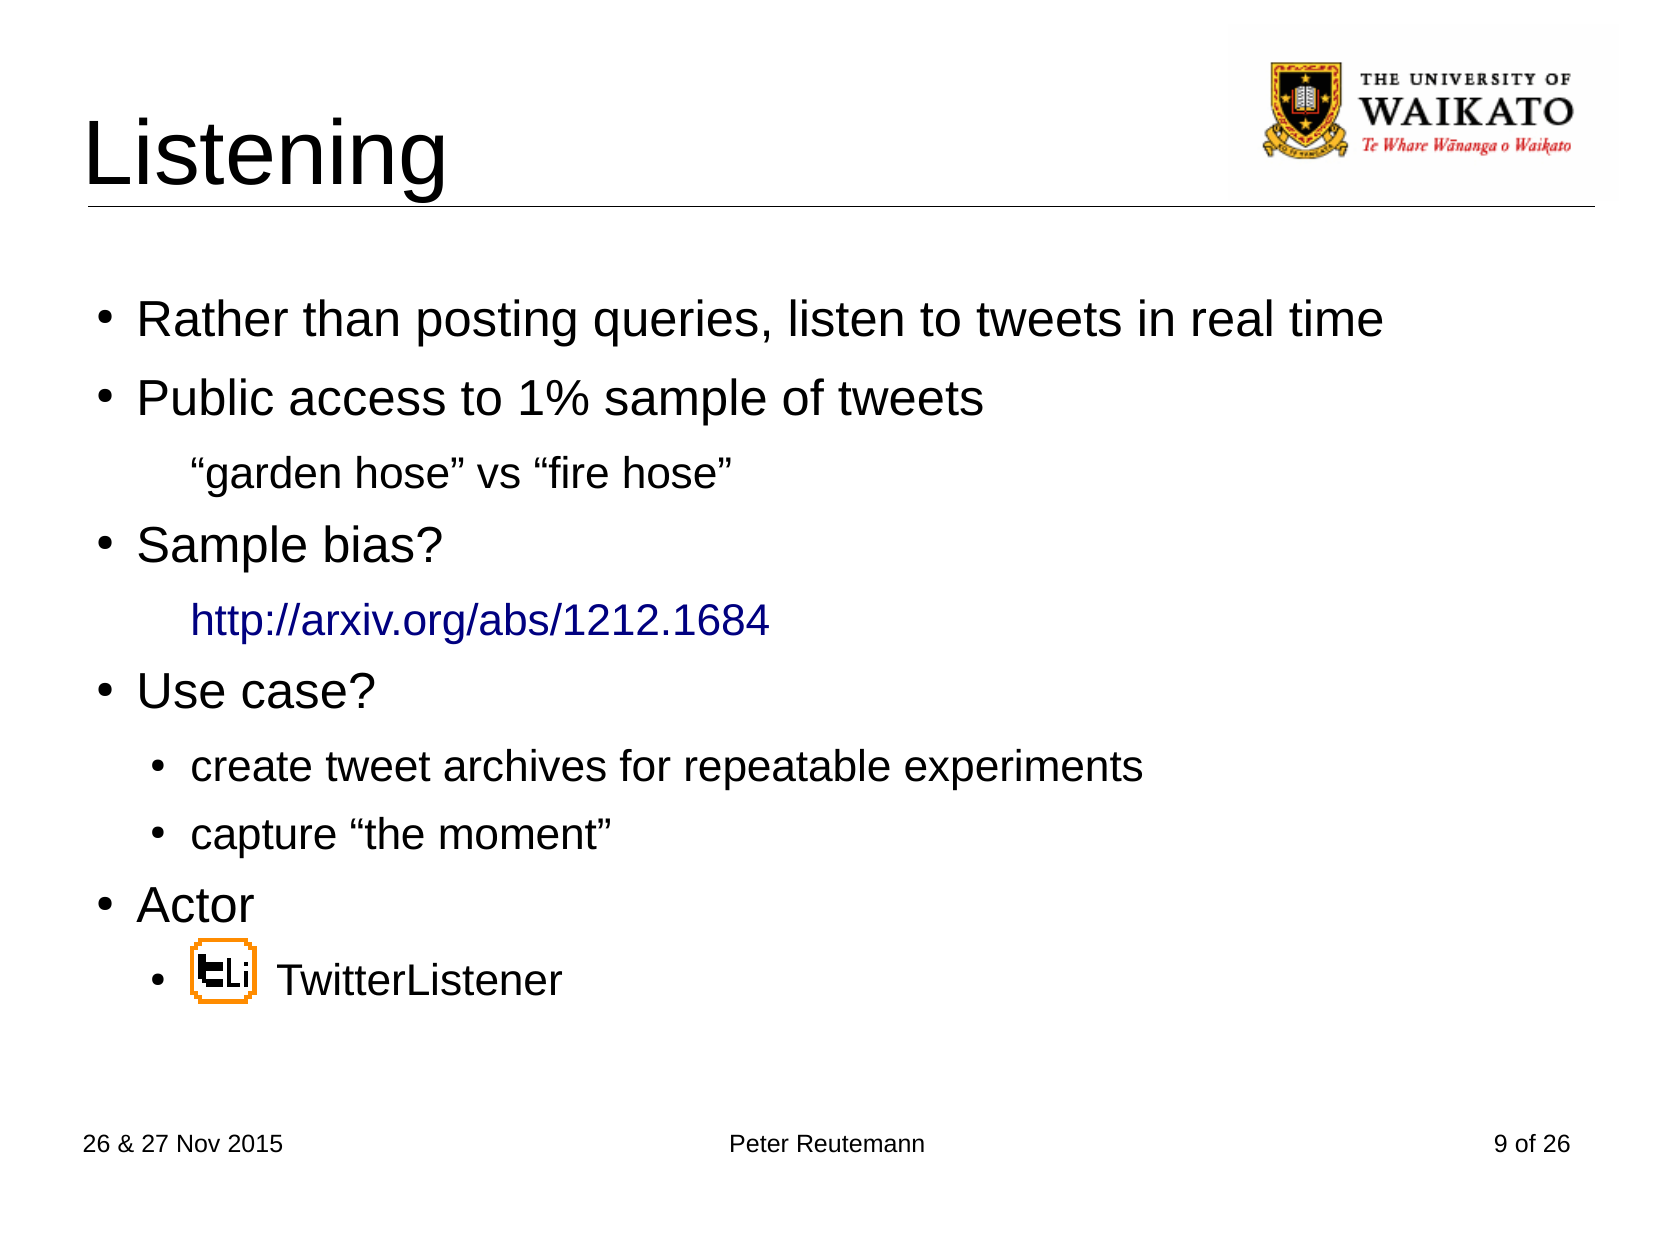

# Listening
Rather than posting queries, listen to tweets in real time
Public access to 1% sample of tweets
“garden hose” vs “fire hose”
Sample bias?
http://arxiv.org/abs/1212.1684
Use case?
create tweet archives for repeatable experiments
capture “the moment”
Actor
 TwitterListener
26 & 27 Nov 2015
Peter Reutemann
9